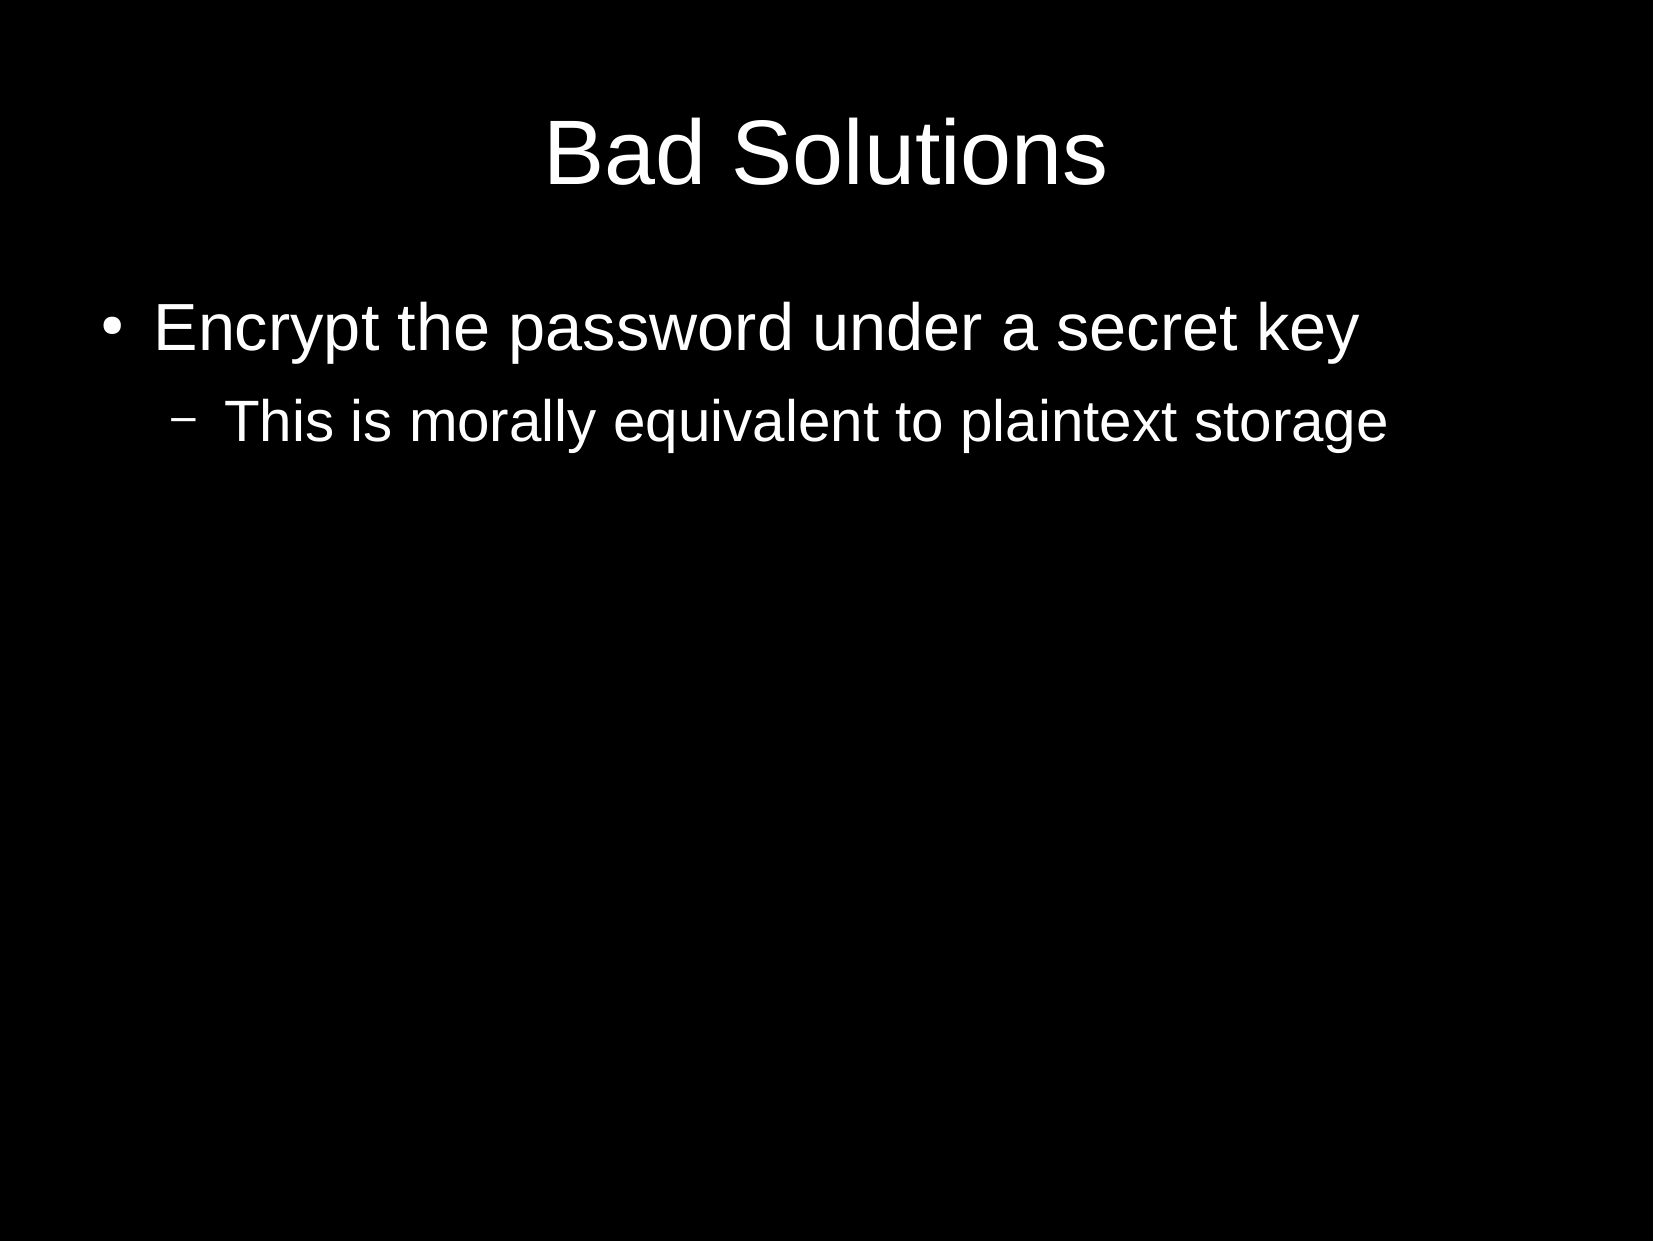

# Bad Solutions
Encrypt the password under a secret key
This is morally equivalent to plaintext storage